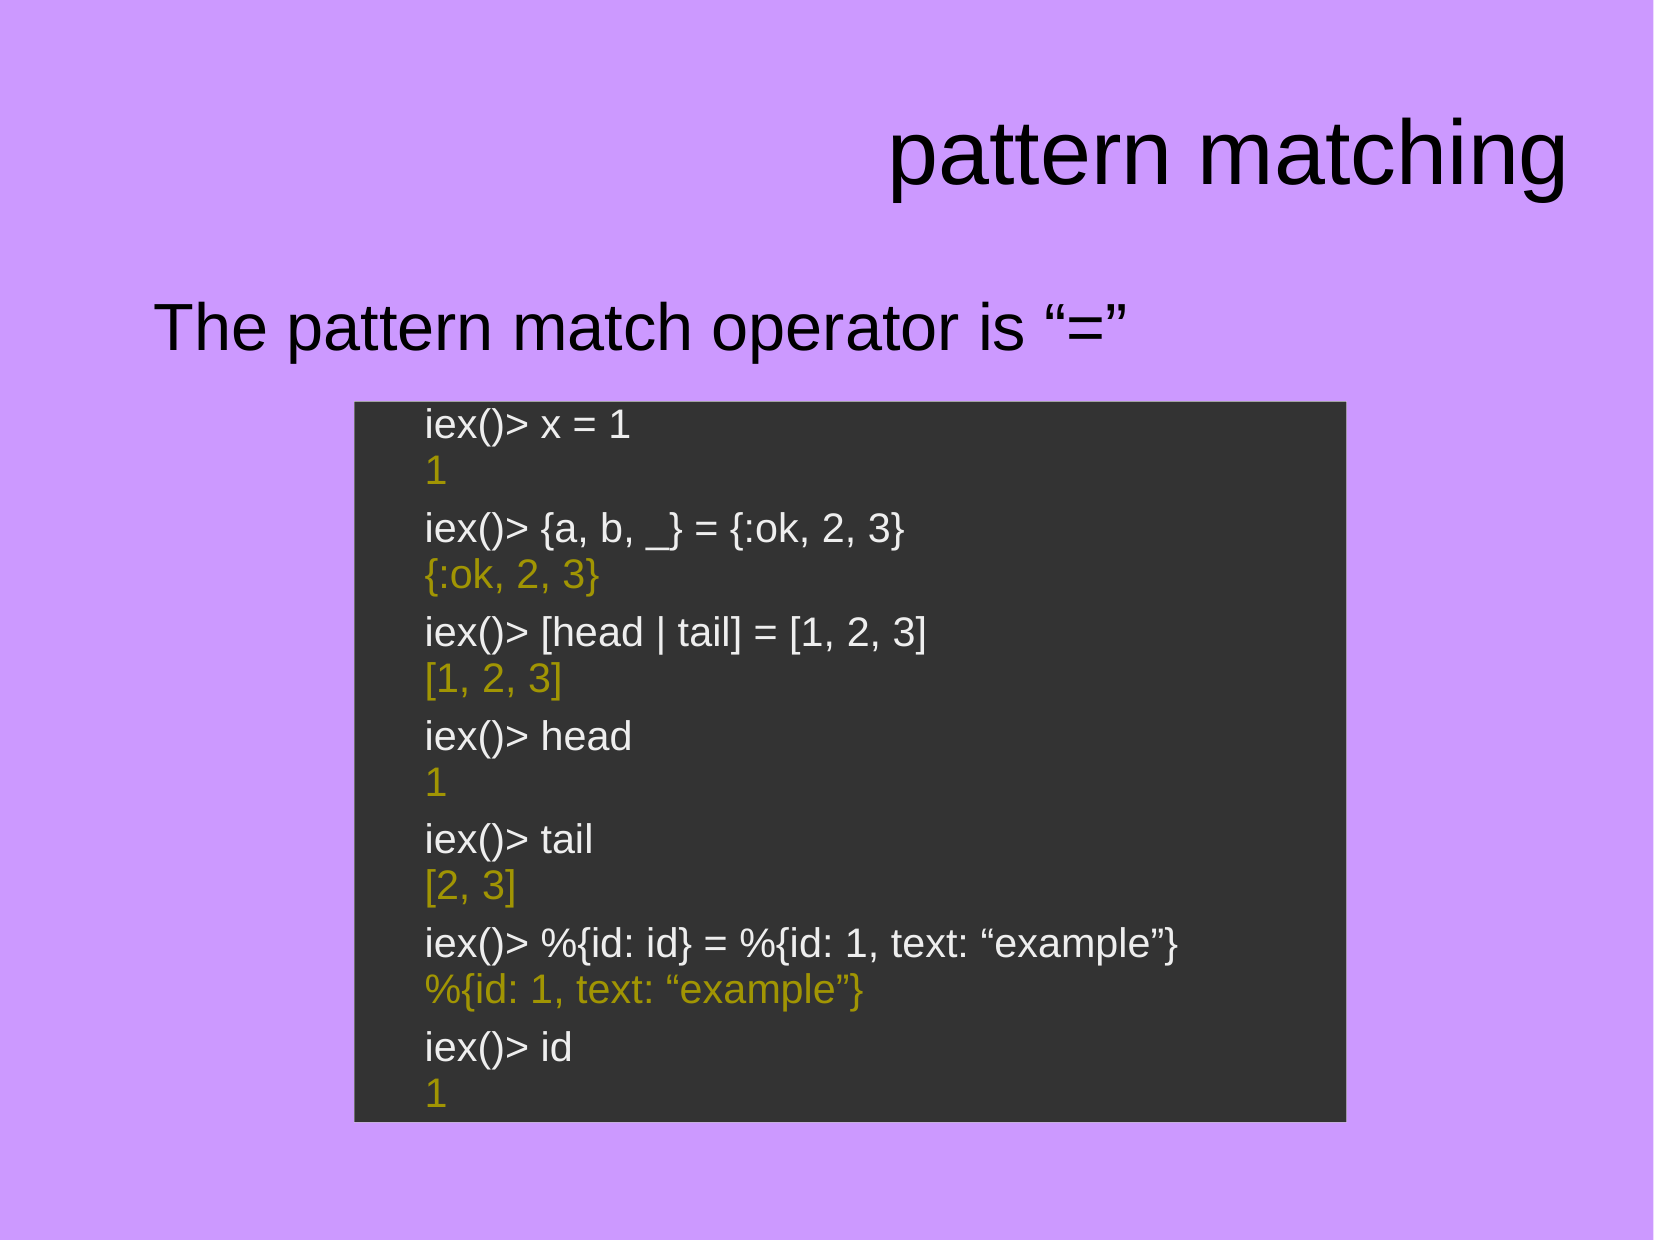

# pattern matching
The pattern match operator is “=”
iex()> x = 1
1
iex()> {a, b, _} = {:ok, 2, 3}
{:ok, 2, 3}
iex()> [head | tail] = [1, 2, 3]
[1, 2, 3]
iex()> head
1
iex()> tail
[2, 3]
iex()> %{id: id} = %{id: 1, text: “example”}
%{id: 1, text: “example”}
iex()> id
1